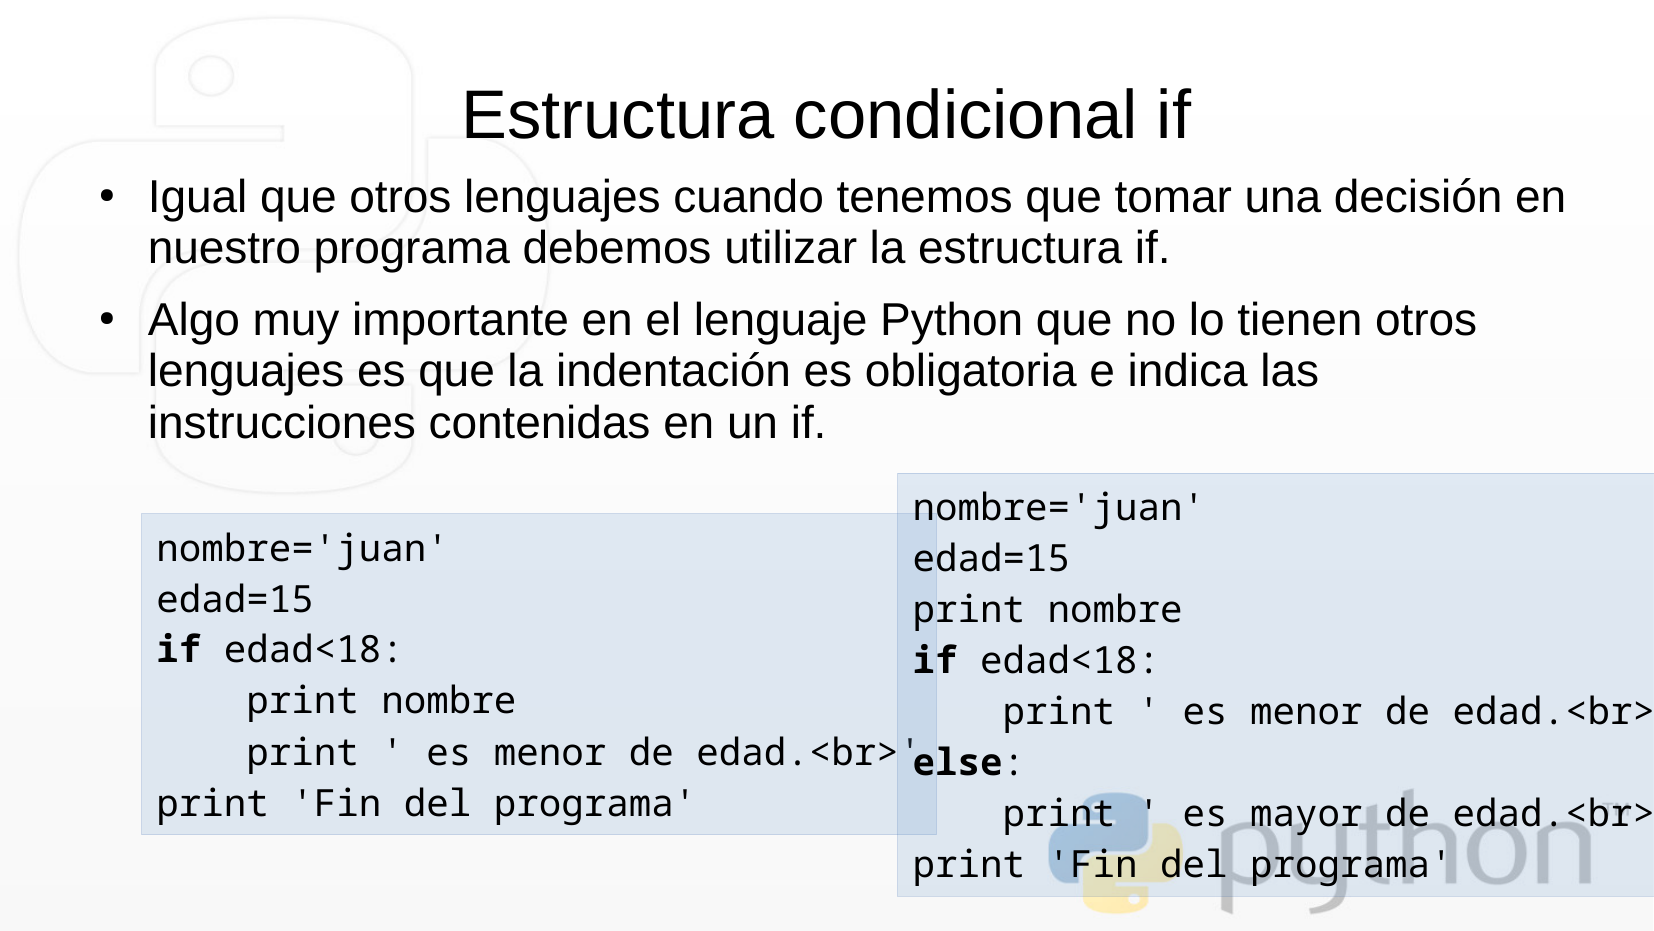

# Estructura condicional if
Igual que otros lenguajes cuando tenemos que tomar una decisión en nuestro programa debemos utilizar la estructura if.
Algo muy importante en el lenguaje Python que no lo tienen otros lenguajes es que la indentación es obligatoria e indica las instrucciones contenidas en un if.
nombre='juan'
edad=15
print nombre
if edad<18:
 print ' es menor de edad.<br>'
else:
 print ' es mayor de edad.<br>'
print 'Fin del programa'
nombre='juan'
edad=15
if edad<18:
 print nombre
 print ' es menor de edad.<br>'
print 'Fin del programa'